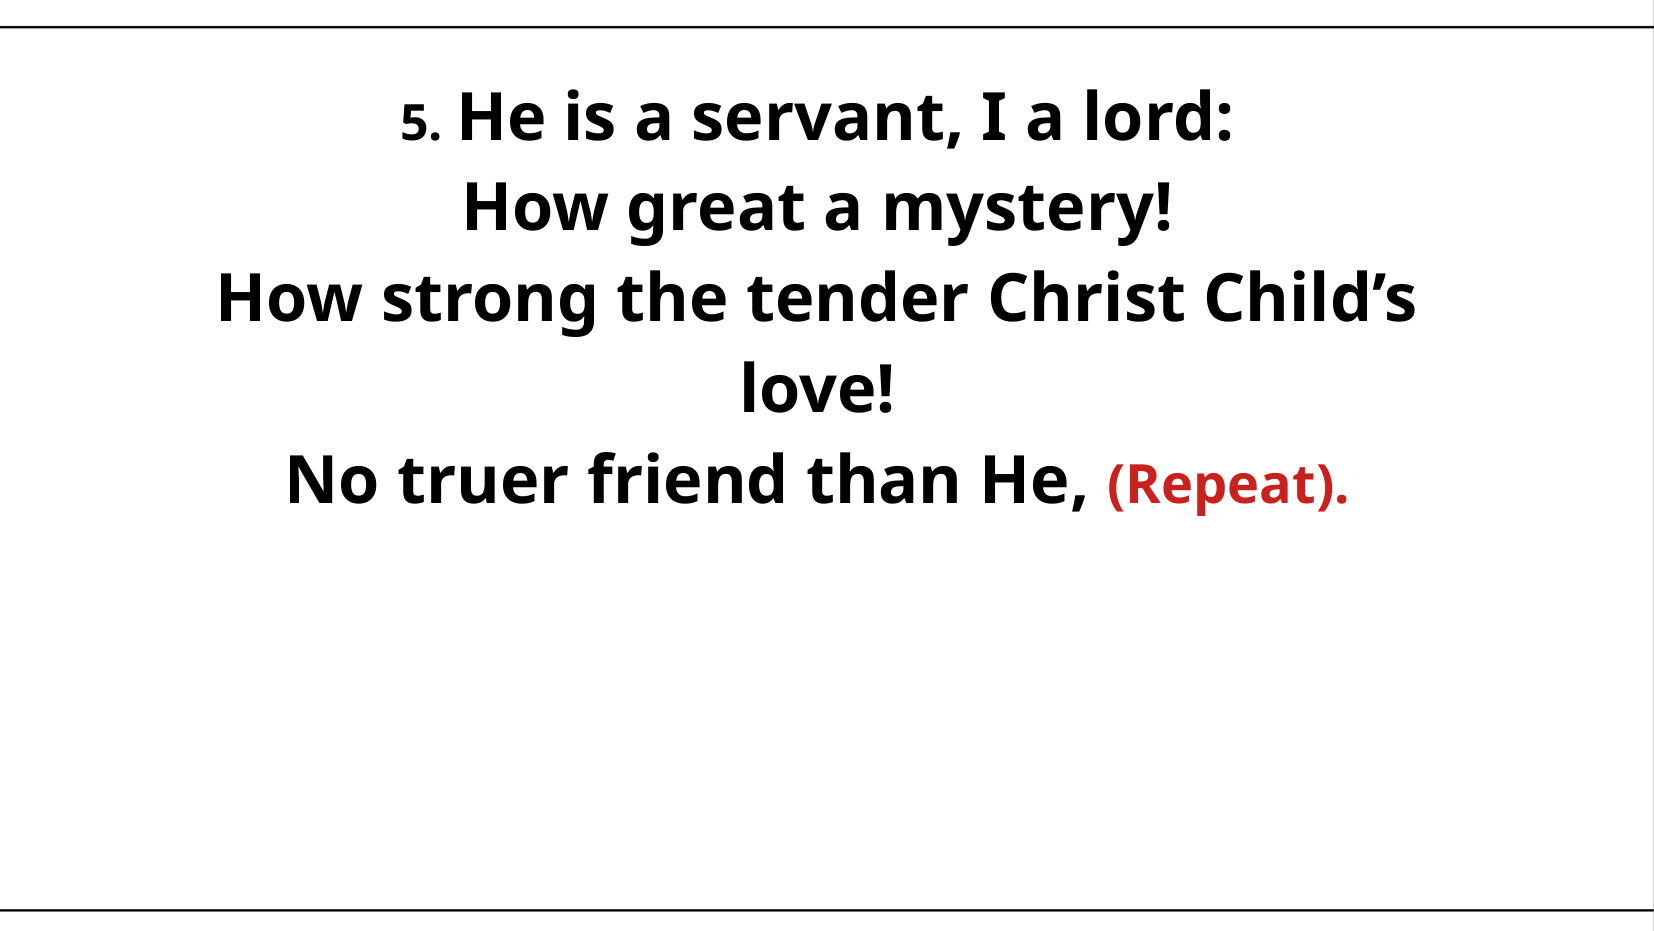

5. He is a servant, I a lord:
How great a mystery!
How strong the tender Christ Child’s love!
No truer friend than He, (Repeat).